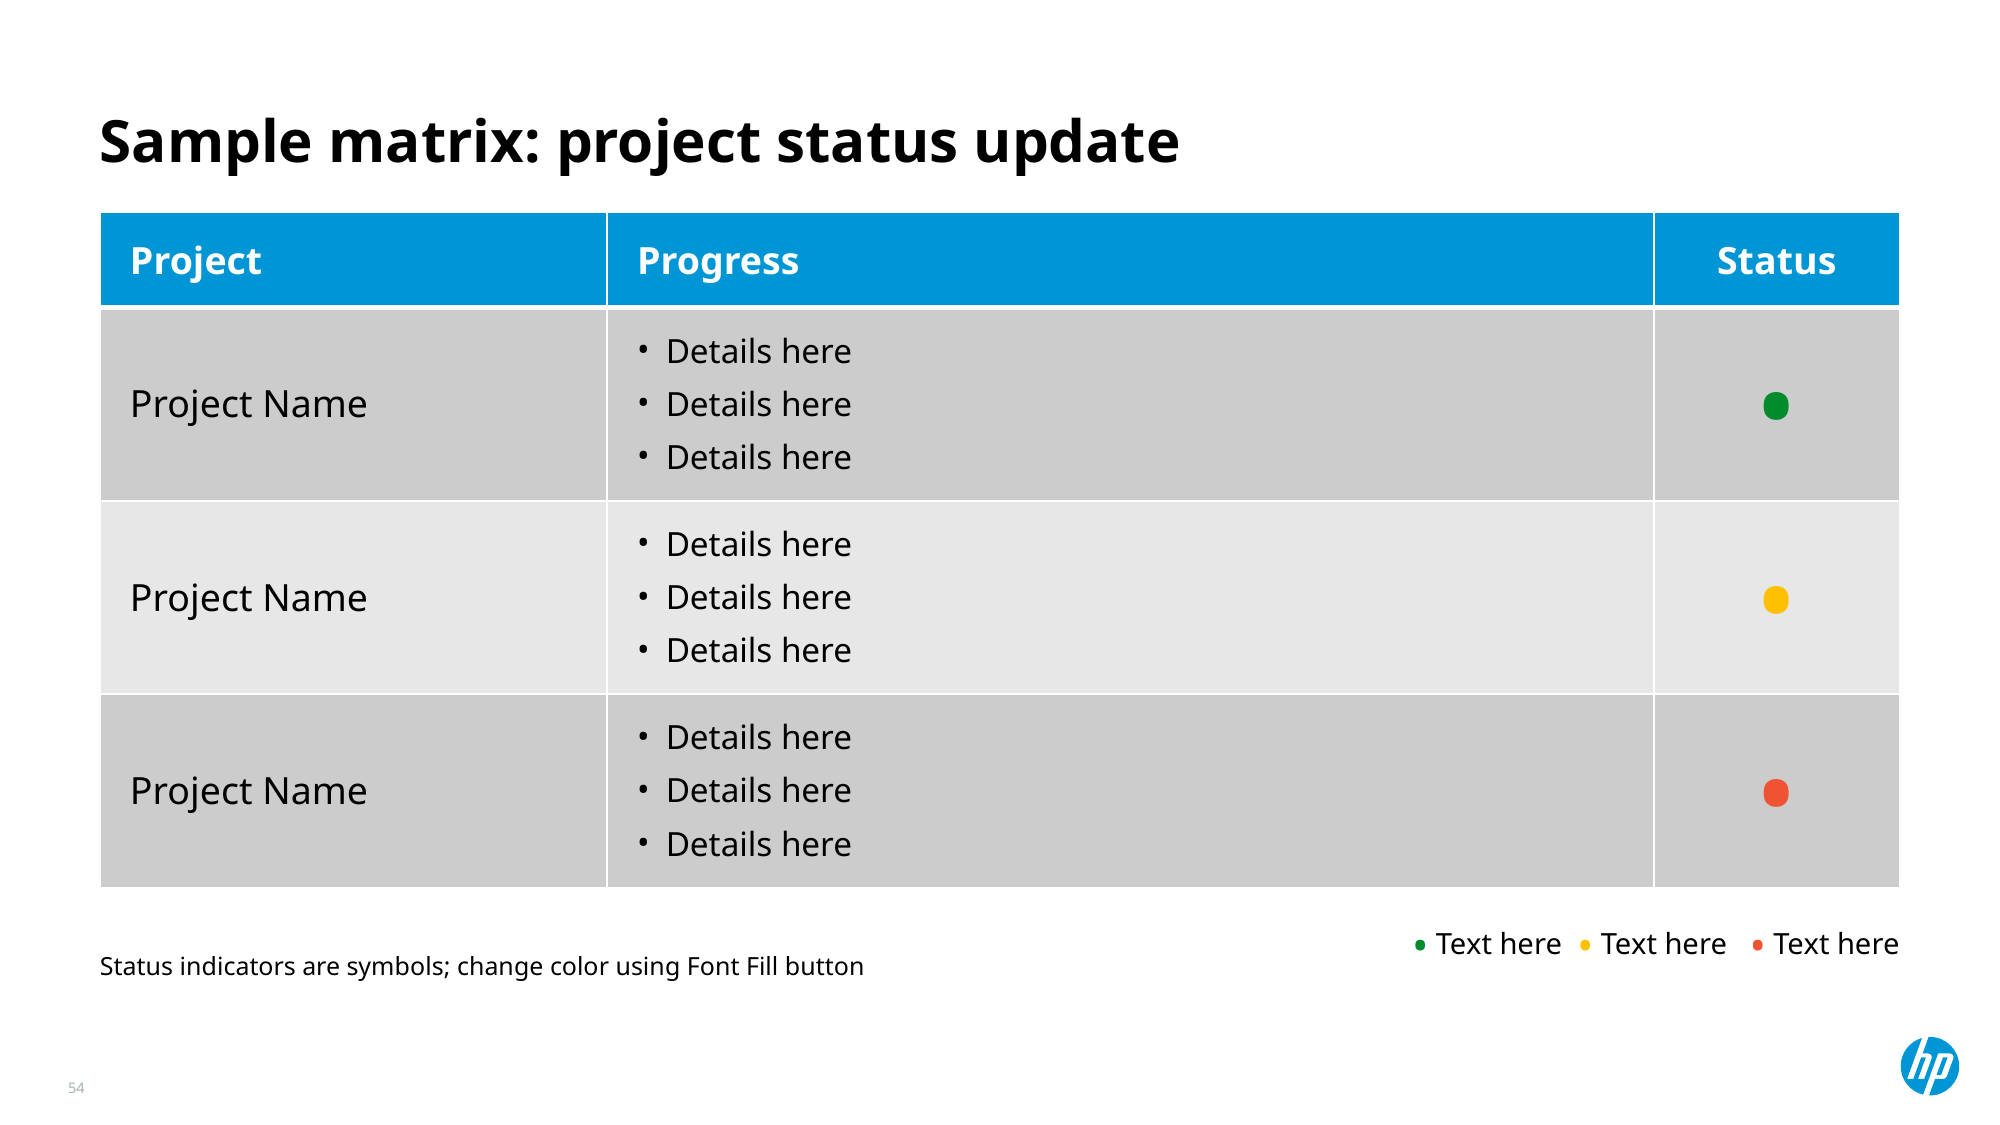

# Sample matrix: project status update
| Project | Progress | Status |
| --- | --- | --- |
| Project Name | Details here Details here Details here | • |
| Project Name | Details here Details here Details here | • |
| Project Name | Details here Details here Details here | • |
• Text here • Text here • Text here
Status indicators are symbols; change color using Font Fill button